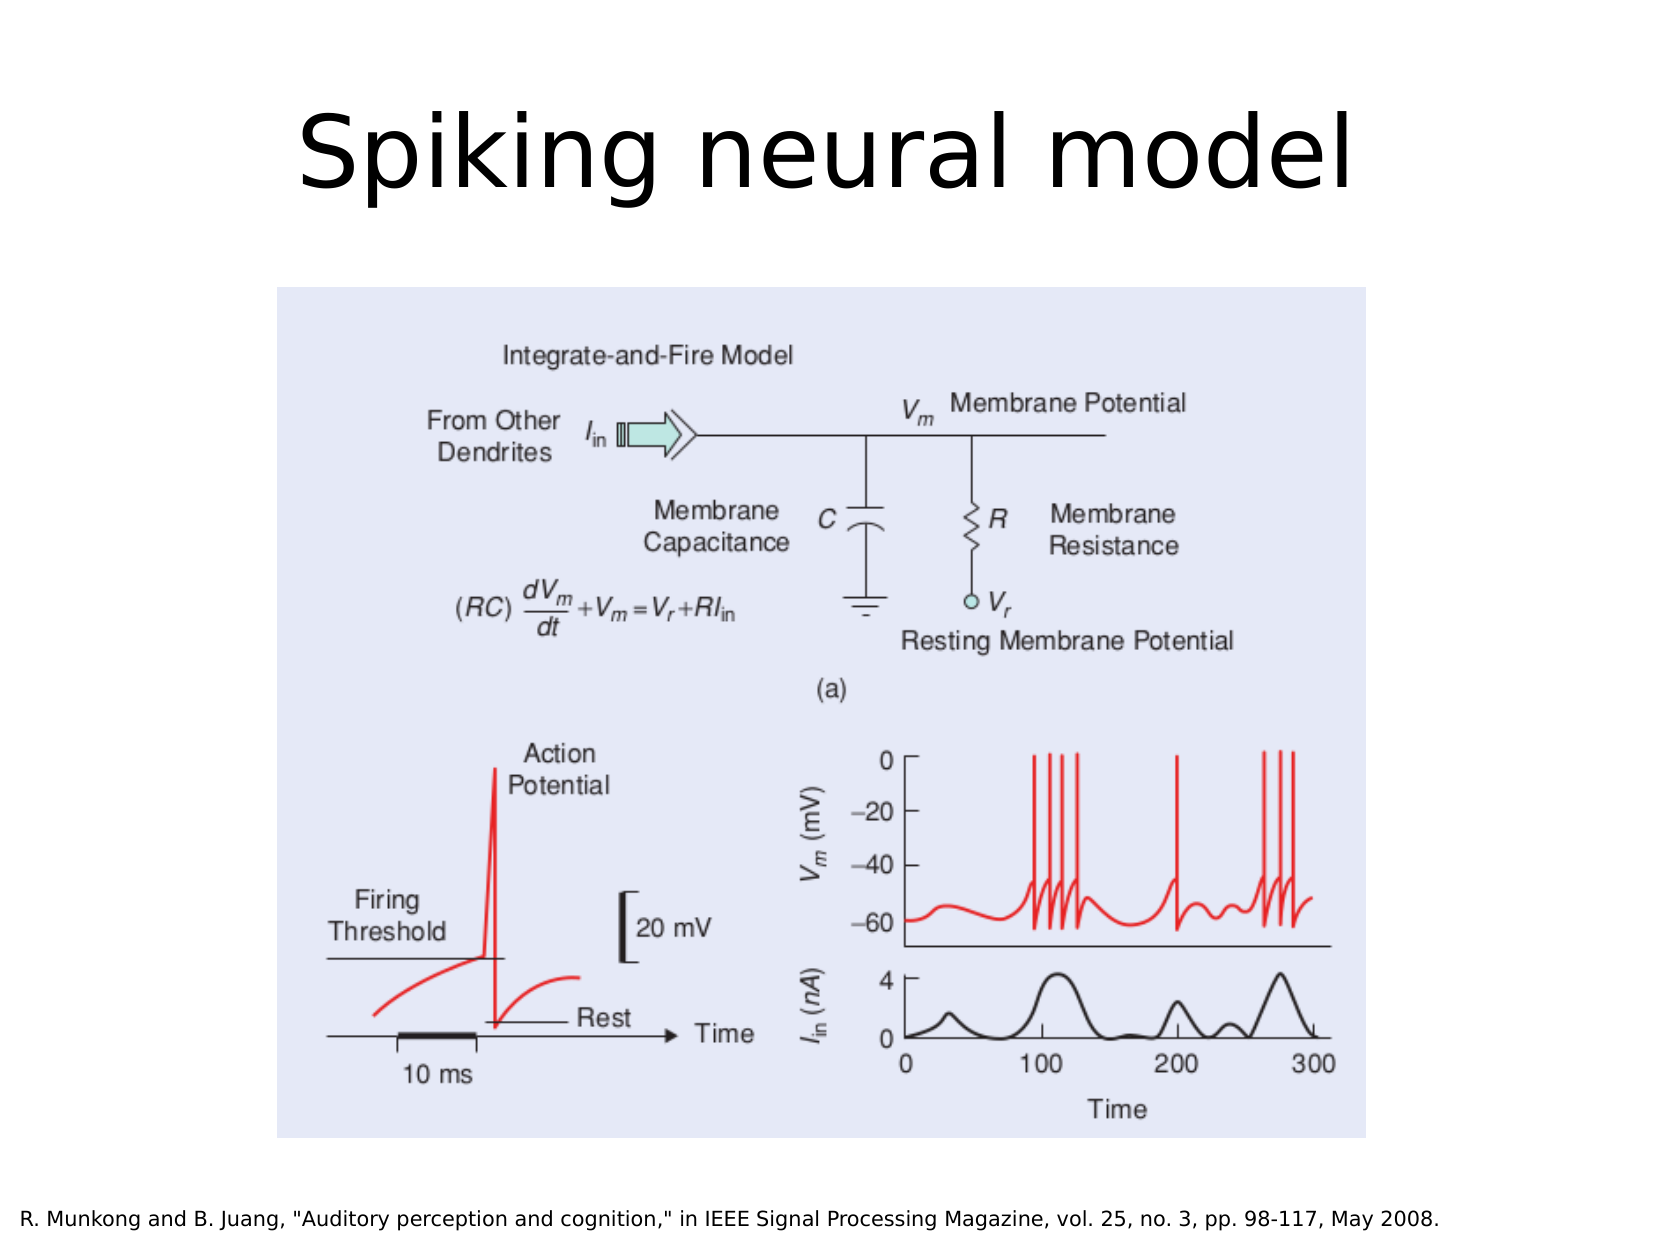

# Spiking neural model
R. Munkong and B. Juang, "Auditory perception and cognition," in IEEE Signal Processing Magazine, vol. 25, no. 3, pp. 98-117, May 2008.